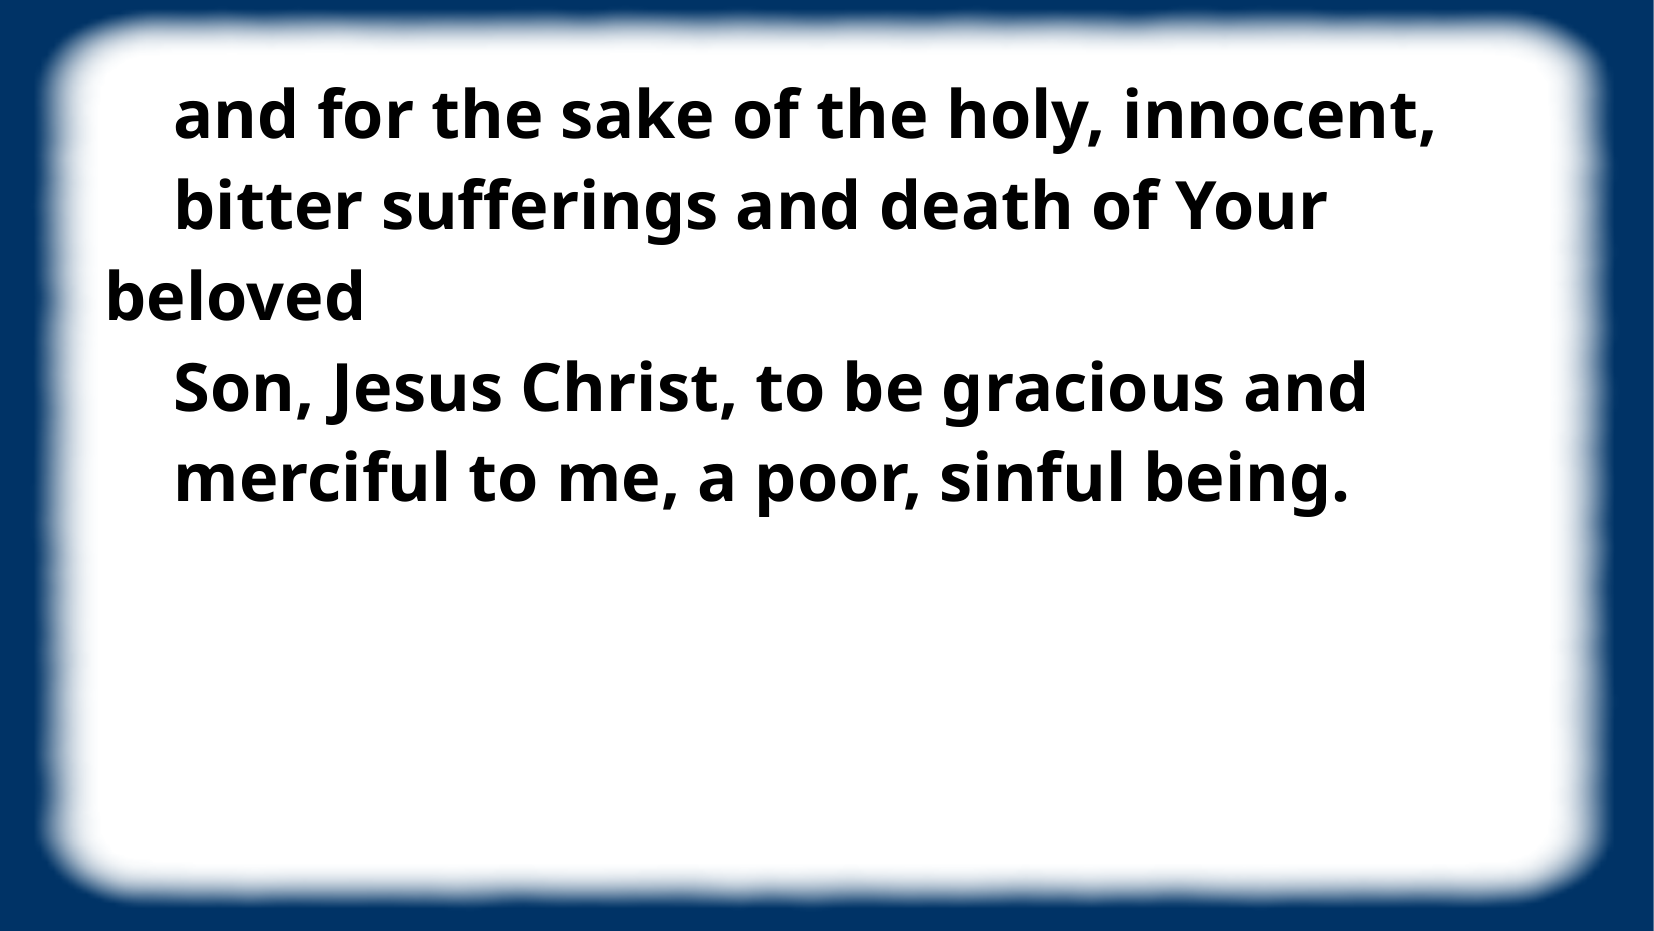

and for the sake of the holy, innocent,
 bitter sufferings and death of Your beloved
 Son, Jesus Christ, to be gracious and
 merciful to me, a poor, sinful being.